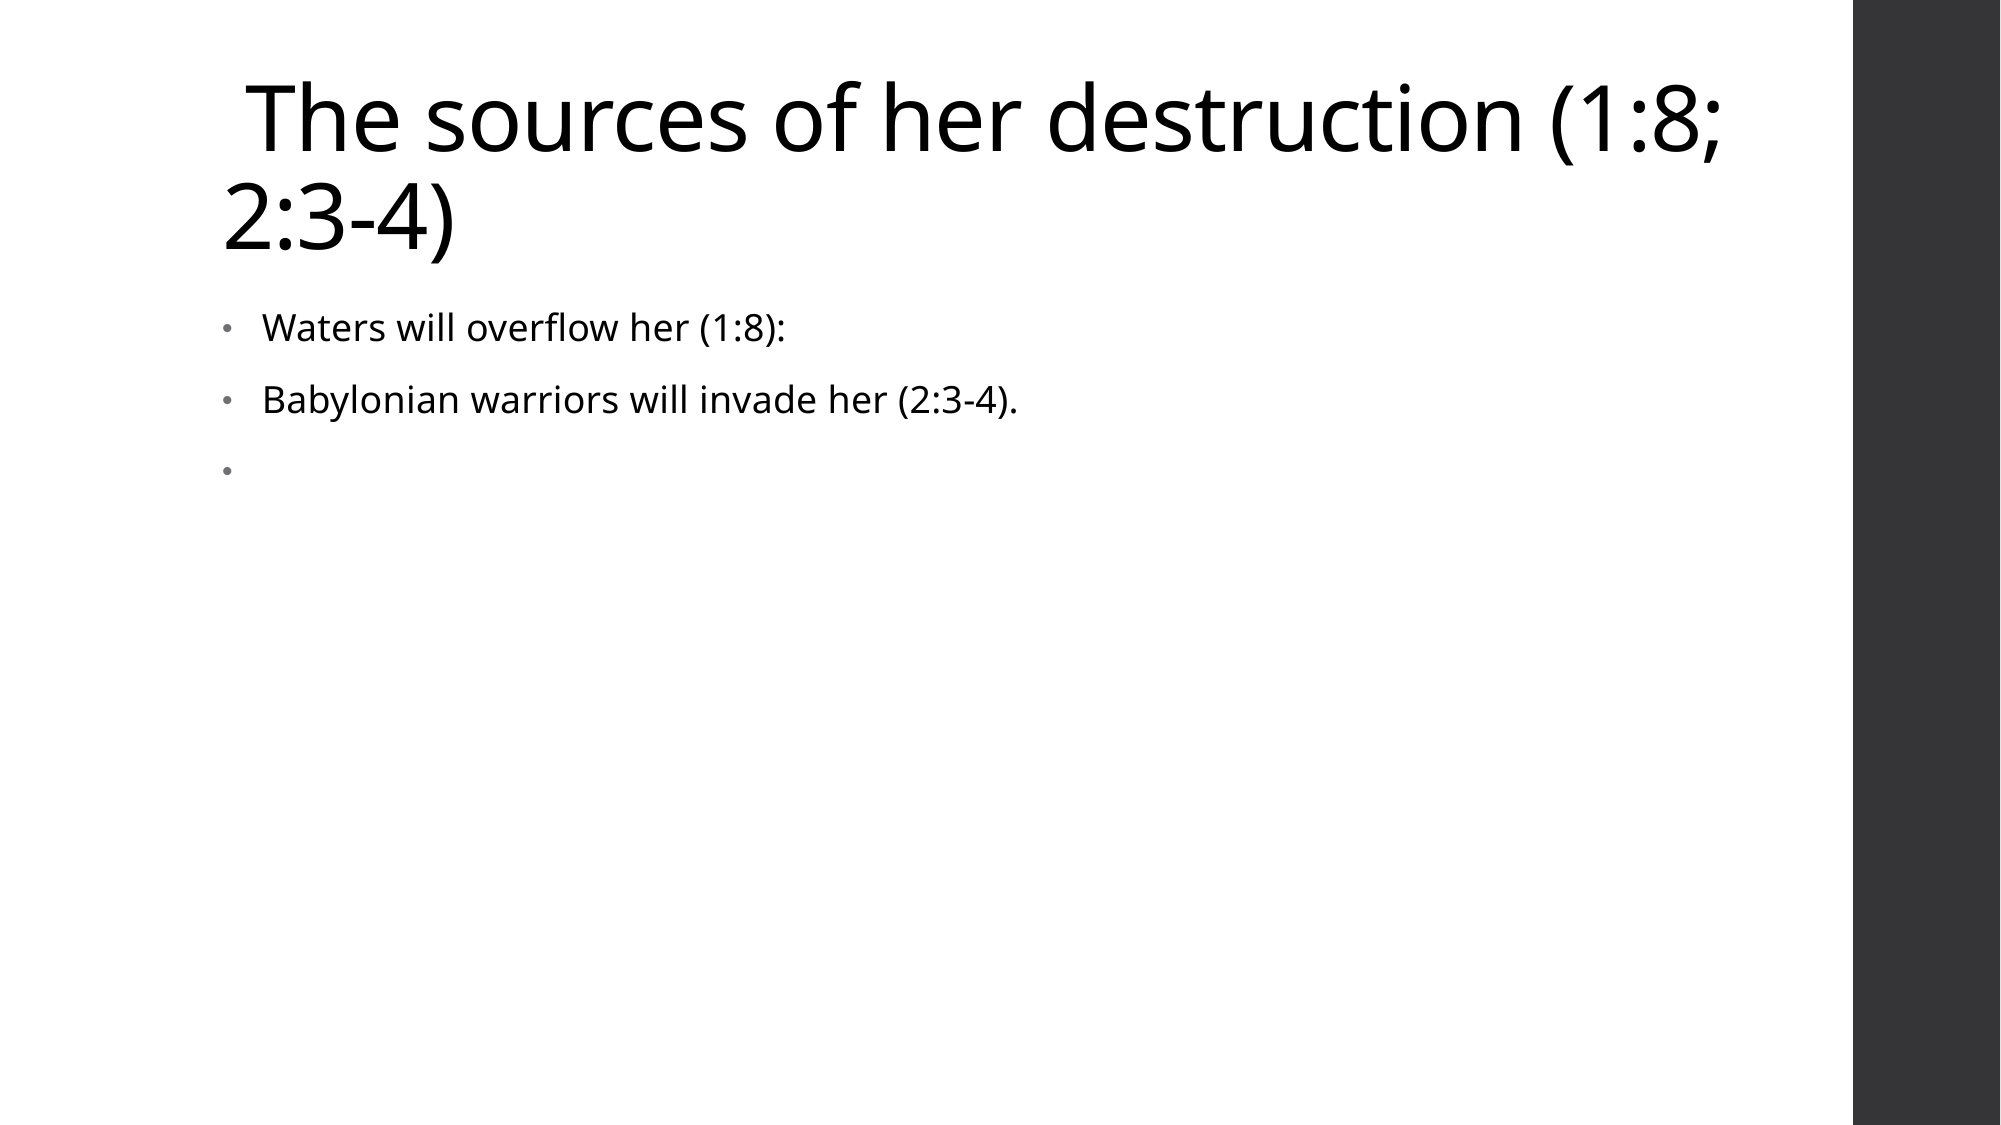

# The sources of her destruction (1:8; 2:3-4)
 Waters will overflow her (1:8):
 Babylonian warriors will invade her (2:3-4).